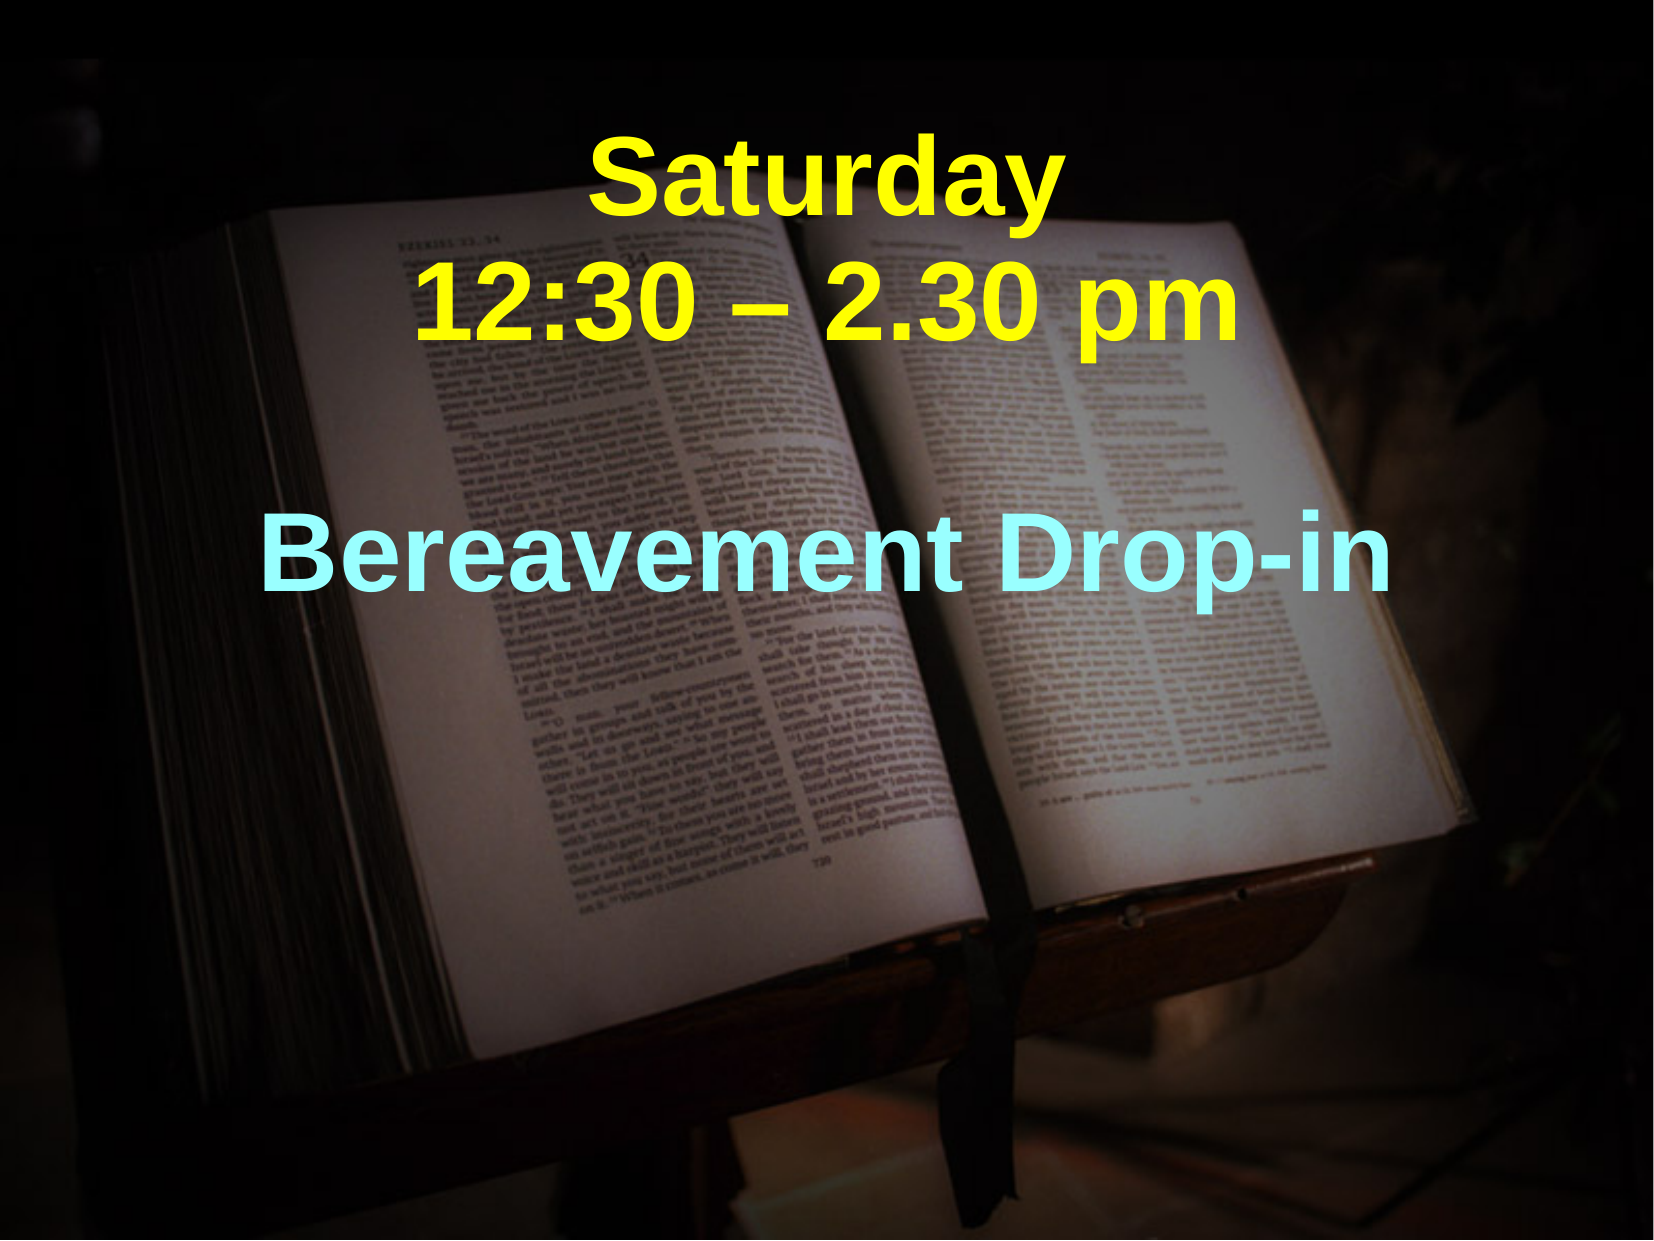

#
Saturday
12:30 – 2.30 pm
Bereavement Drop-in